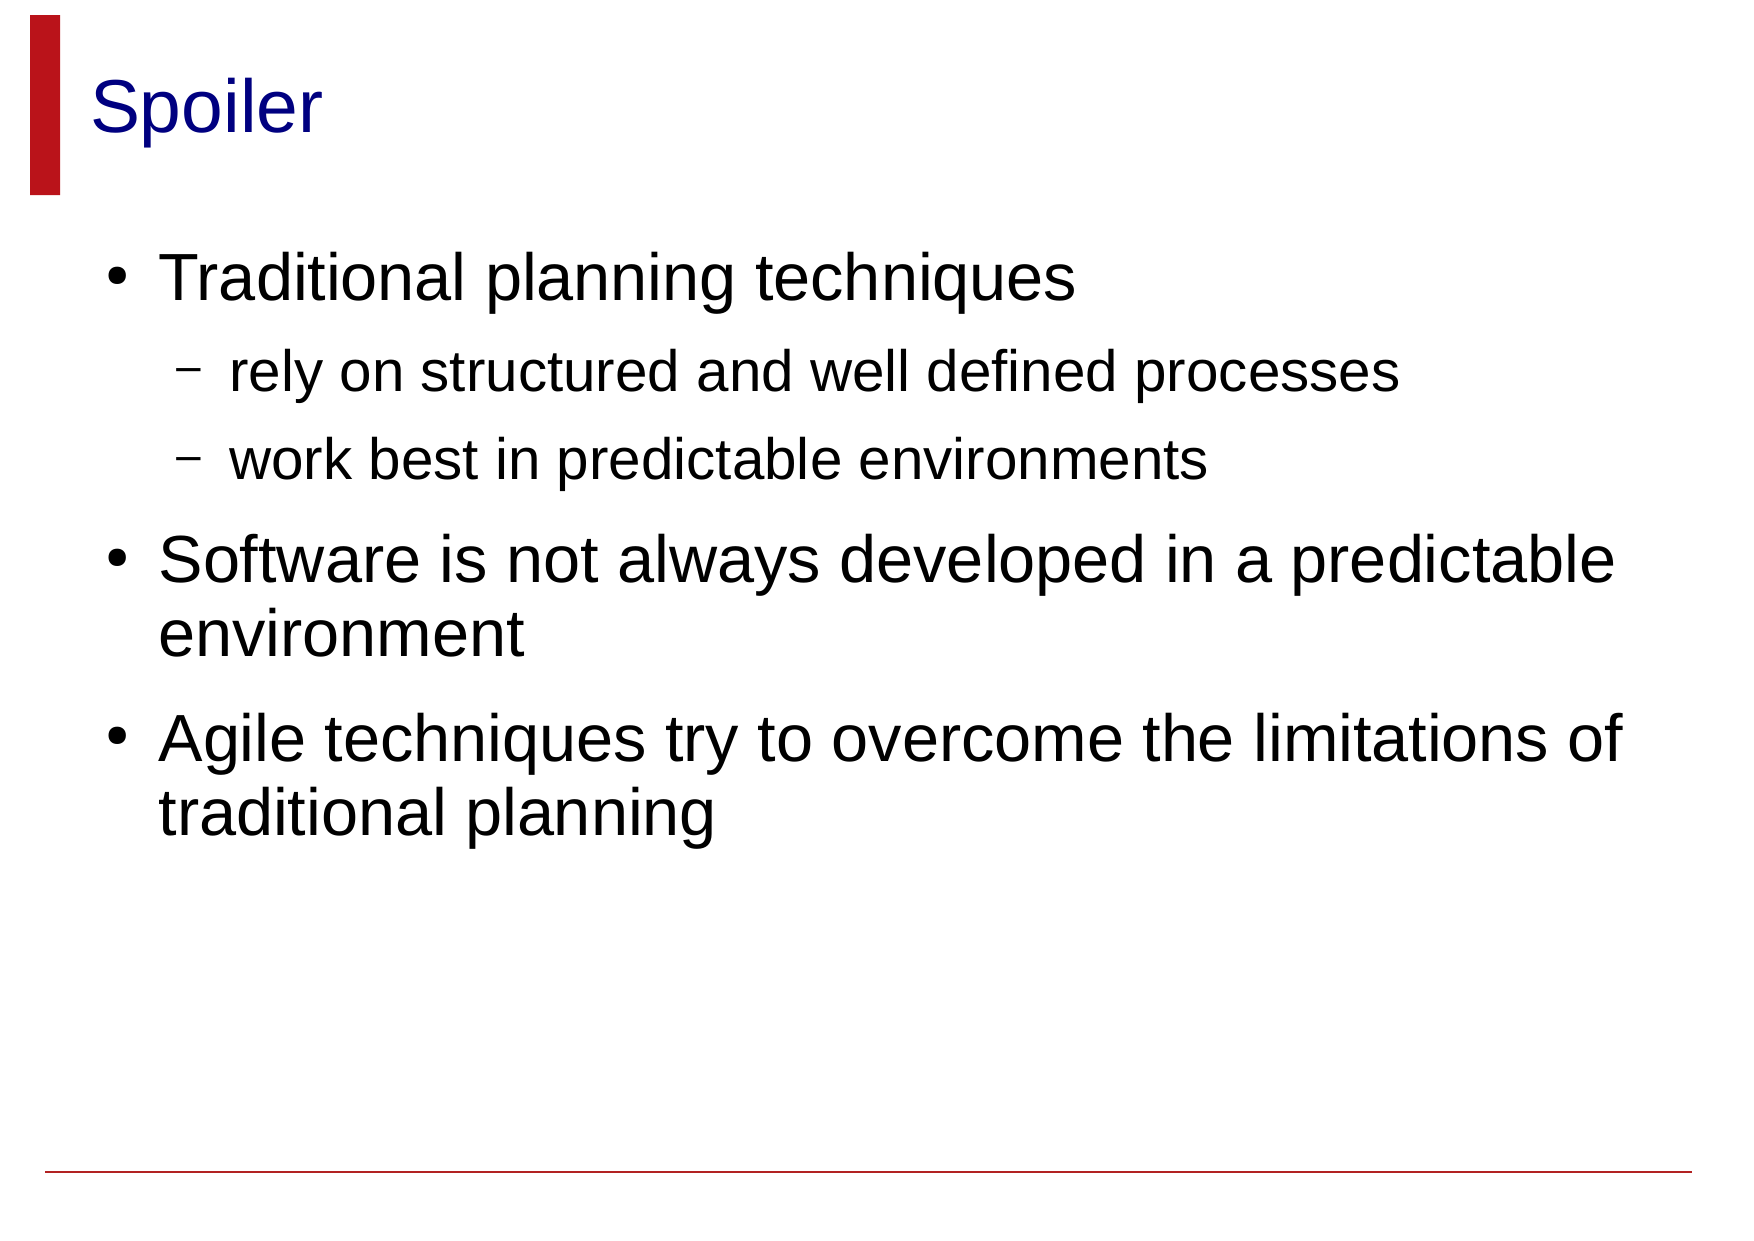

# Spoiler
Traditional planning techniques
rely on structured and well defined processes
work best in predictable environments
Software is not always developed in a predictable environment
Agile techniques try to overcome the limitations of traditional planning